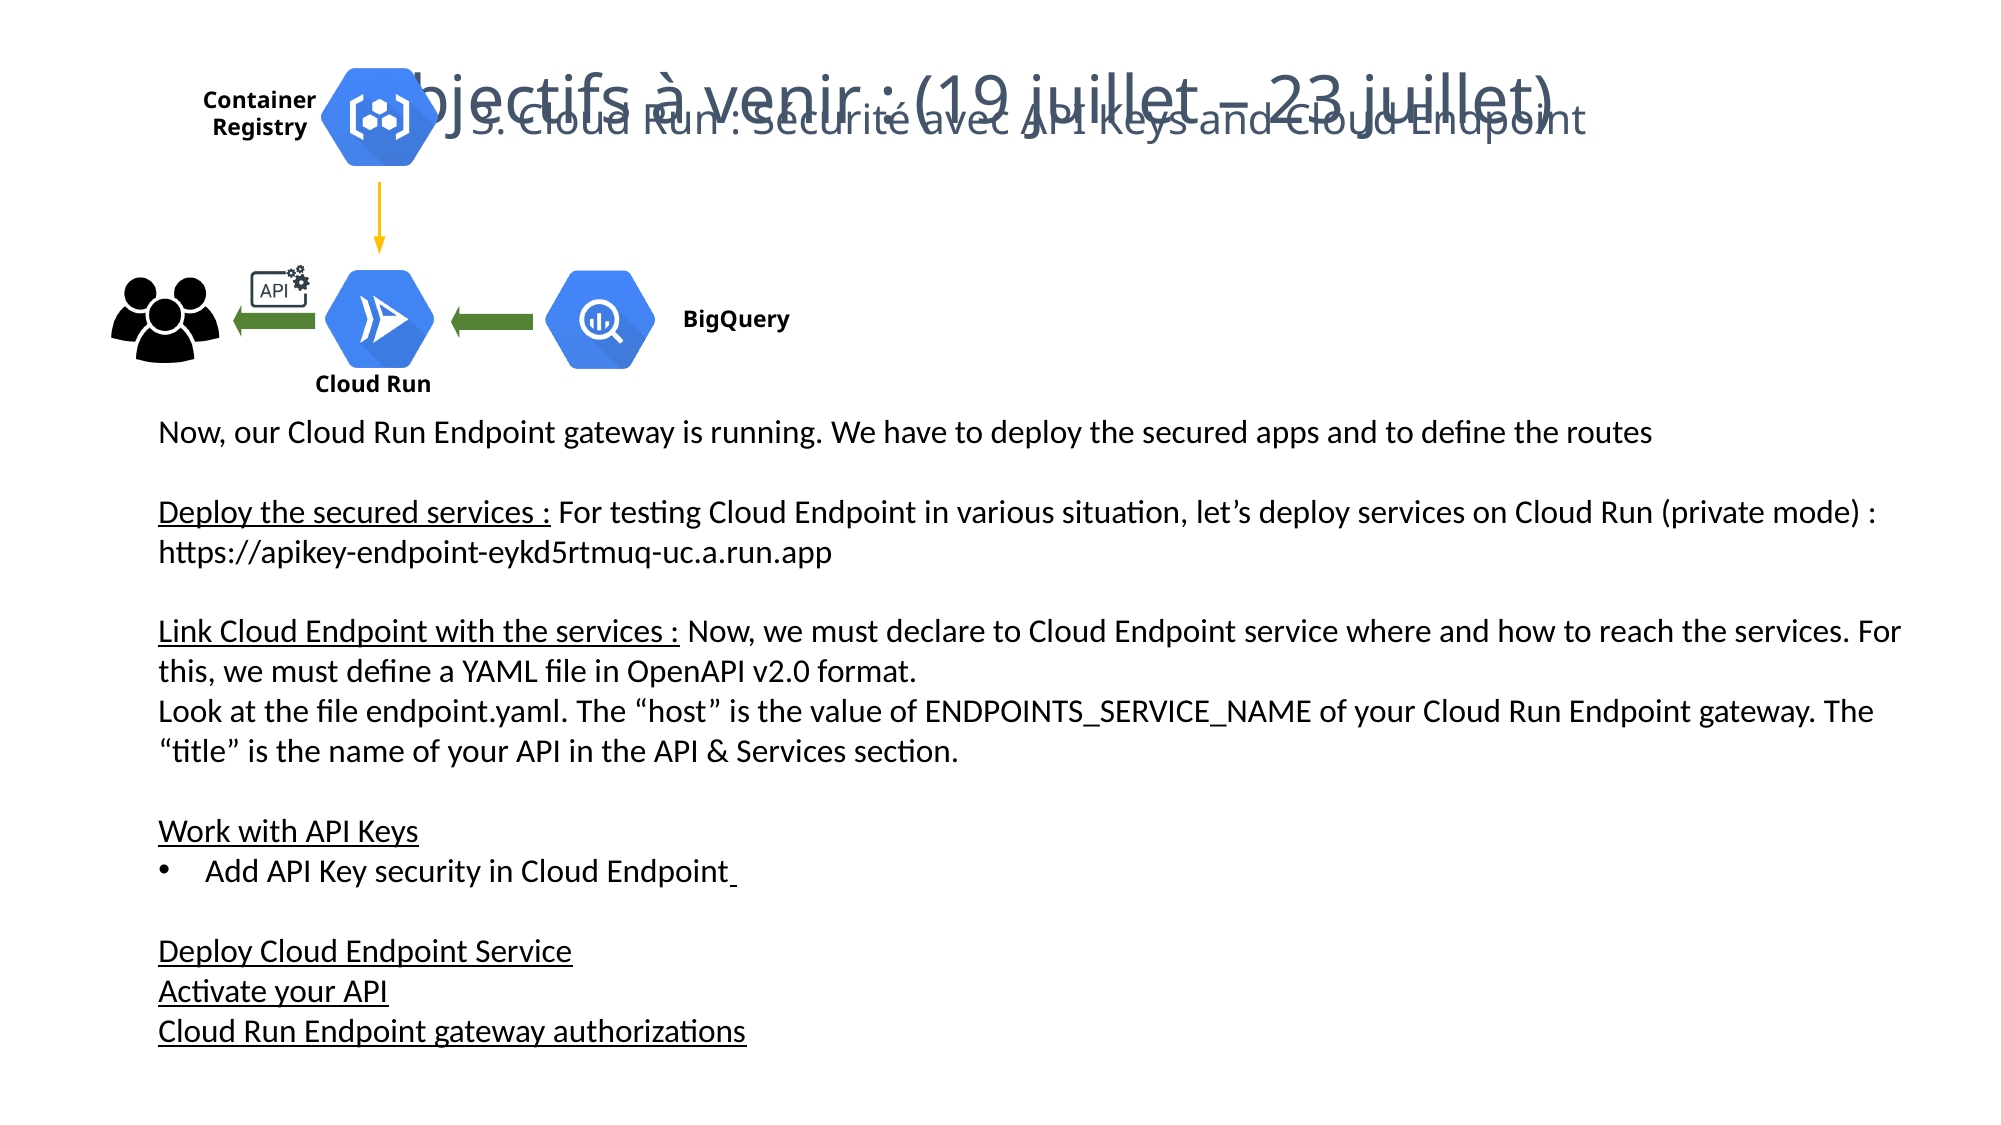

# Objectifs à venir : (19 juillet – 23 juillet)
Container
Registry
3. Cloud Run : Sécurité avec API Keys and Cloud Endpoint
BigQuery
Cloud Run
Now, our Cloud Run Endpoint gateway is running. We have to deploy the secured apps and to define the routes
Deploy the secured services : For testing Cloud Endpoint in various situation, let’s deploy services on Cloud Run (private mode) : https://apikey-endpoint-eykd5rtmuq-uc.a.run.app
Link Cloud Endpoint with the services : Now, we must declare to Cloud Endpoint service where and how to reach the services. For this, we must define a YAML file in OpenAPI v2.0 format.
Look at the file endpoint.yaml. The “host” is the value of ENDPOINTS_SERVICE_NAME of your Cloud Run Endpoint gateway. The “title” is the name of your API in the API & Services section.
Work with API Keys
Add API Key security in Cloud Endpoint
Deploy Cloud Endpoint Service
Activate your API
Cloud Run Endpoint gateway authorizations